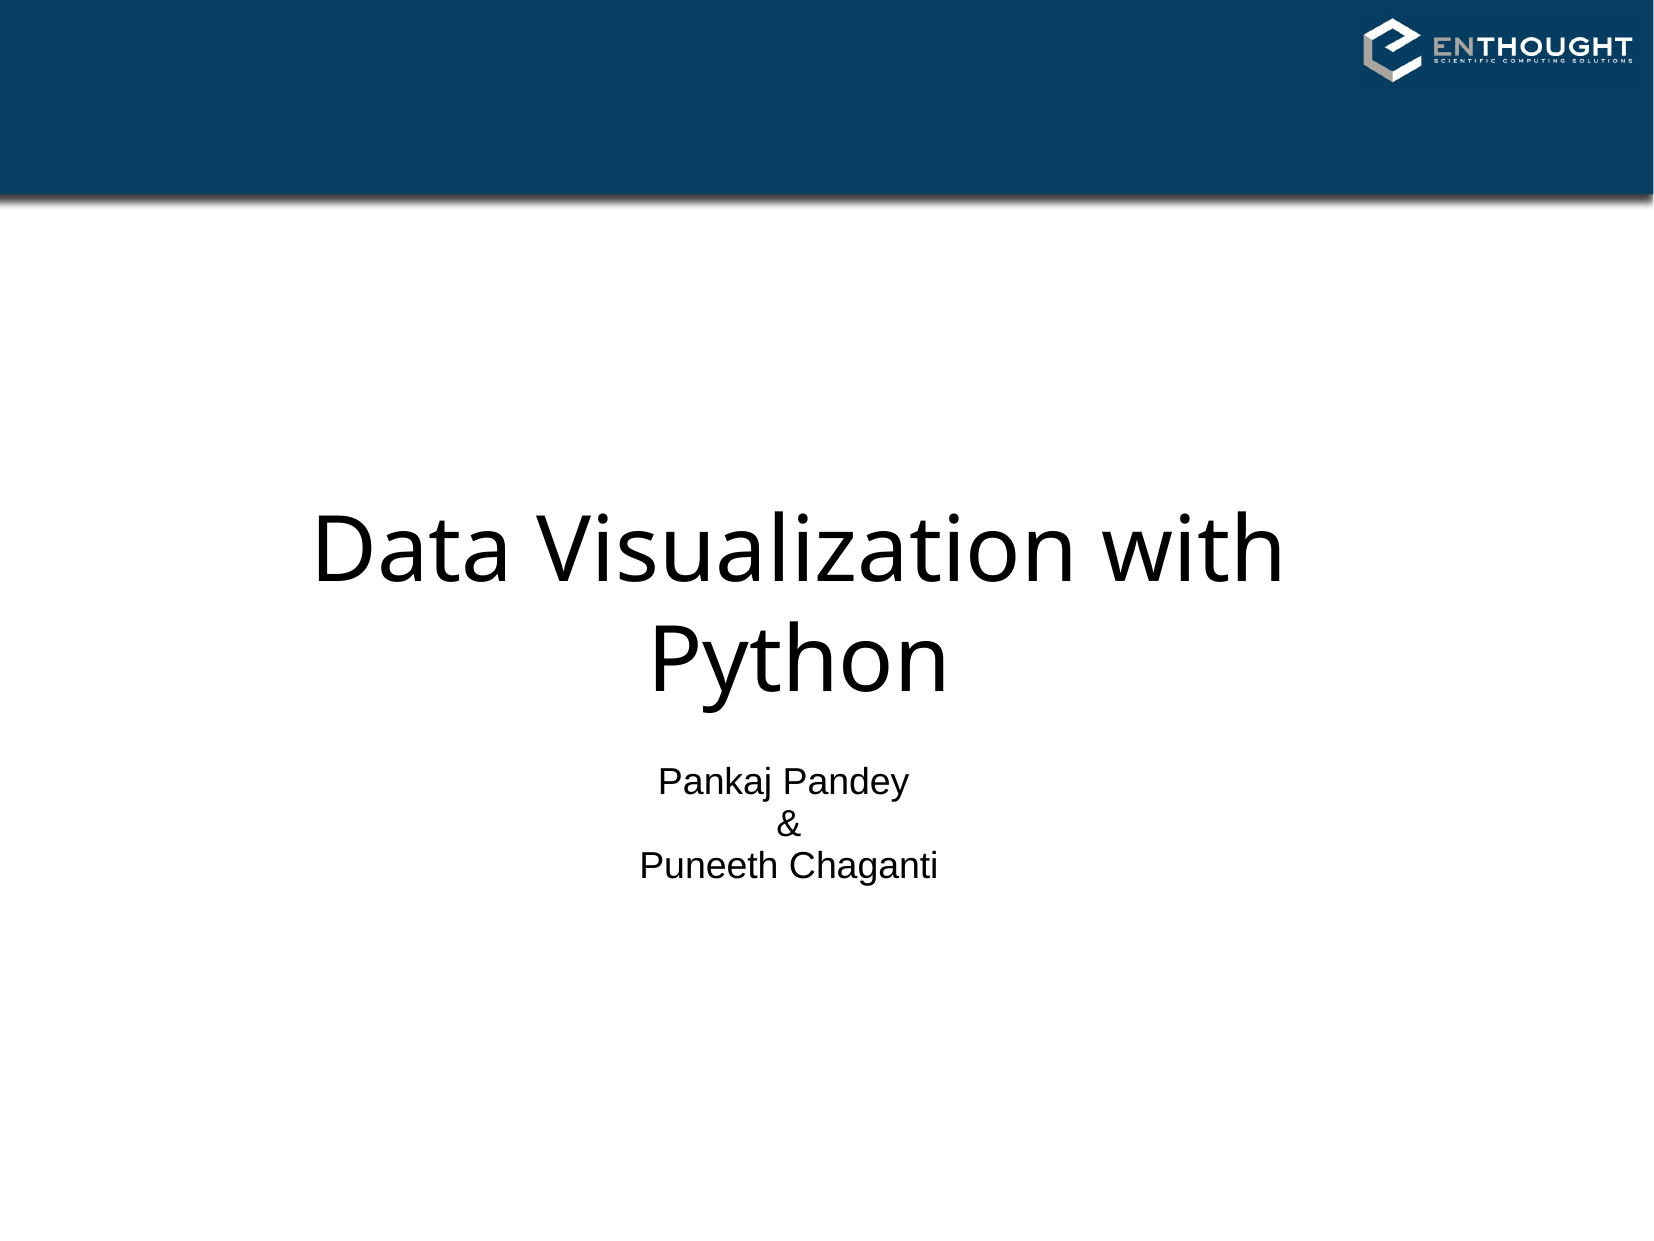

Data Visualization with Python
Pankaj Pandey
&
Puneeth Chaganti